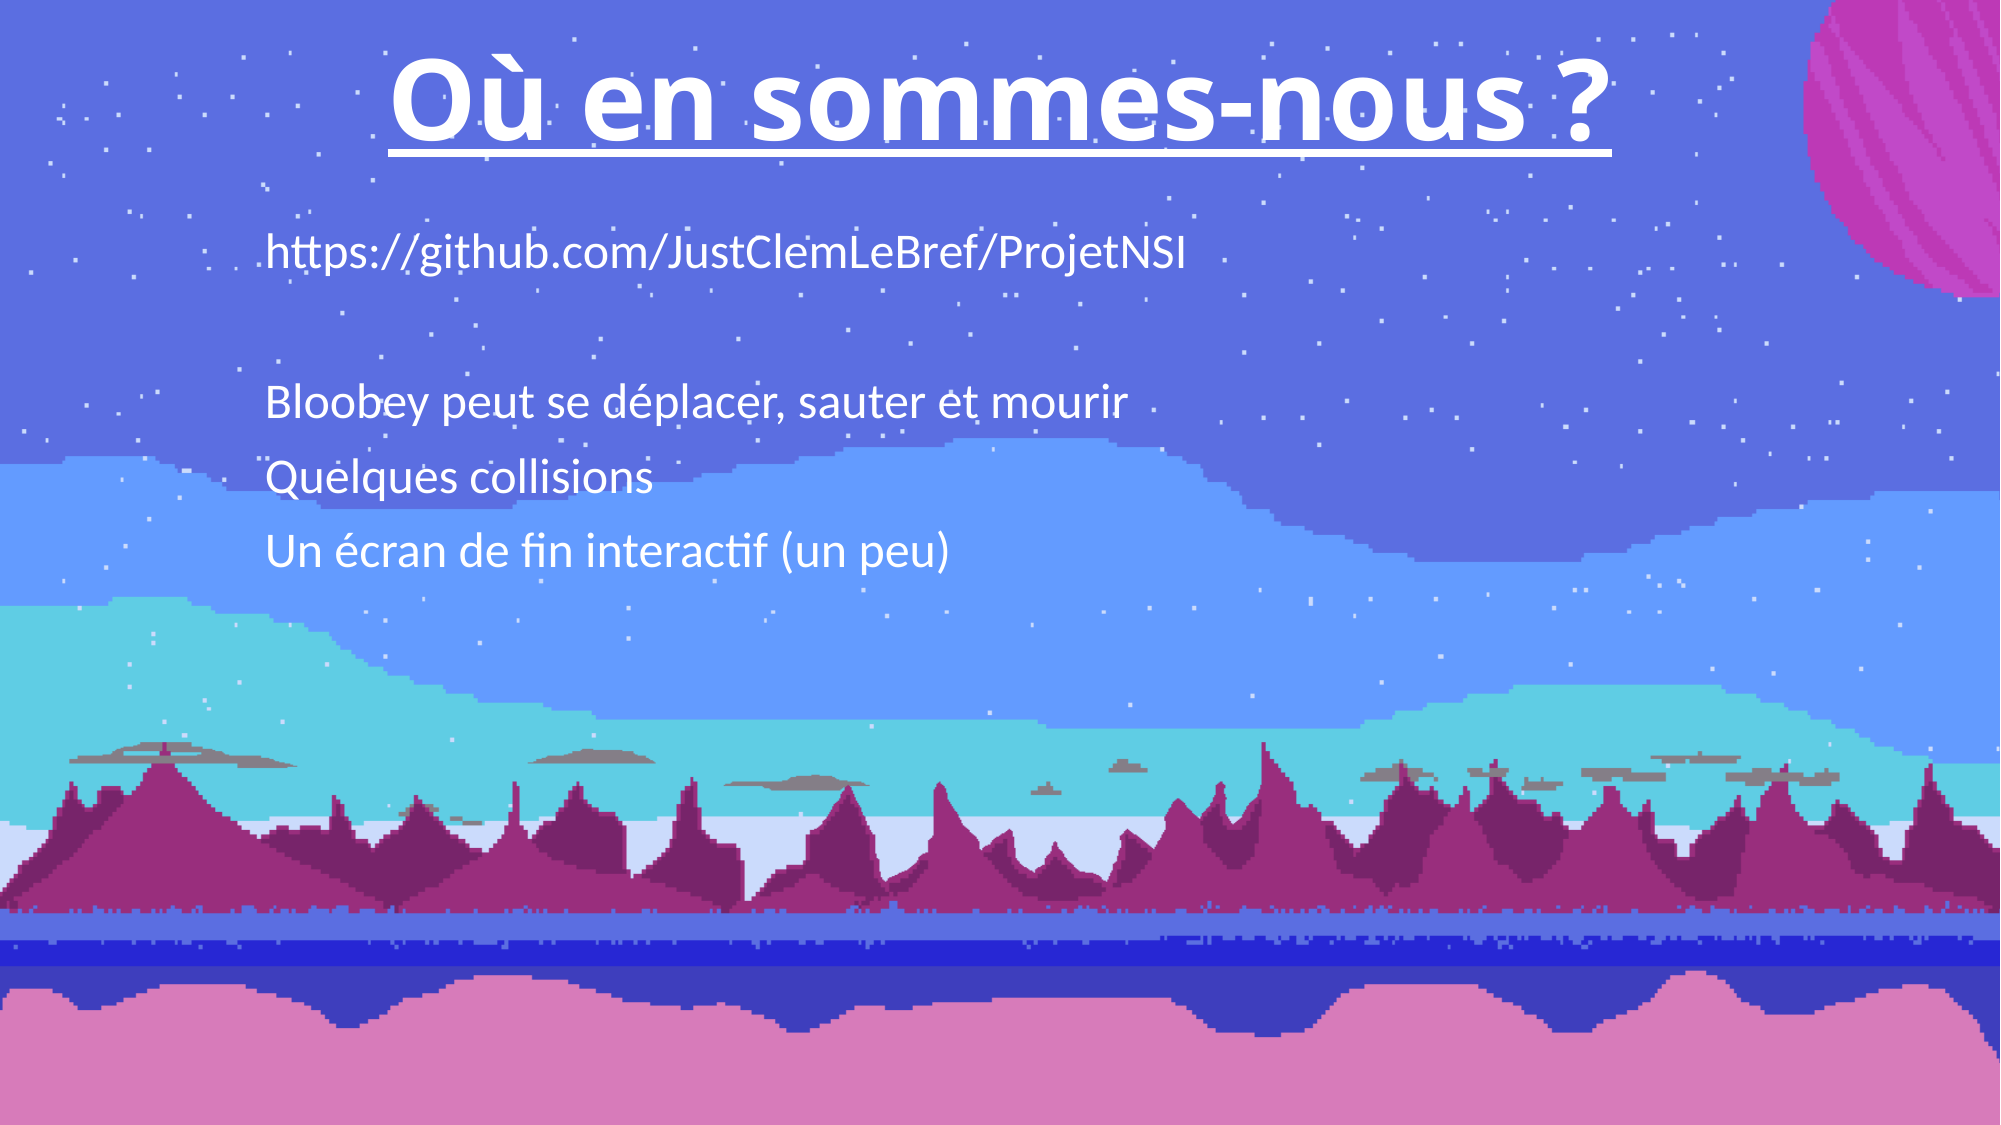

# Où en sommes-nous ?
https://github.com/JustClemLeBref/ProjetNSI
Bloobey peut se déplacer, sauter et mourir
Quelques collisions
Un écran de fin interactif (un peu)